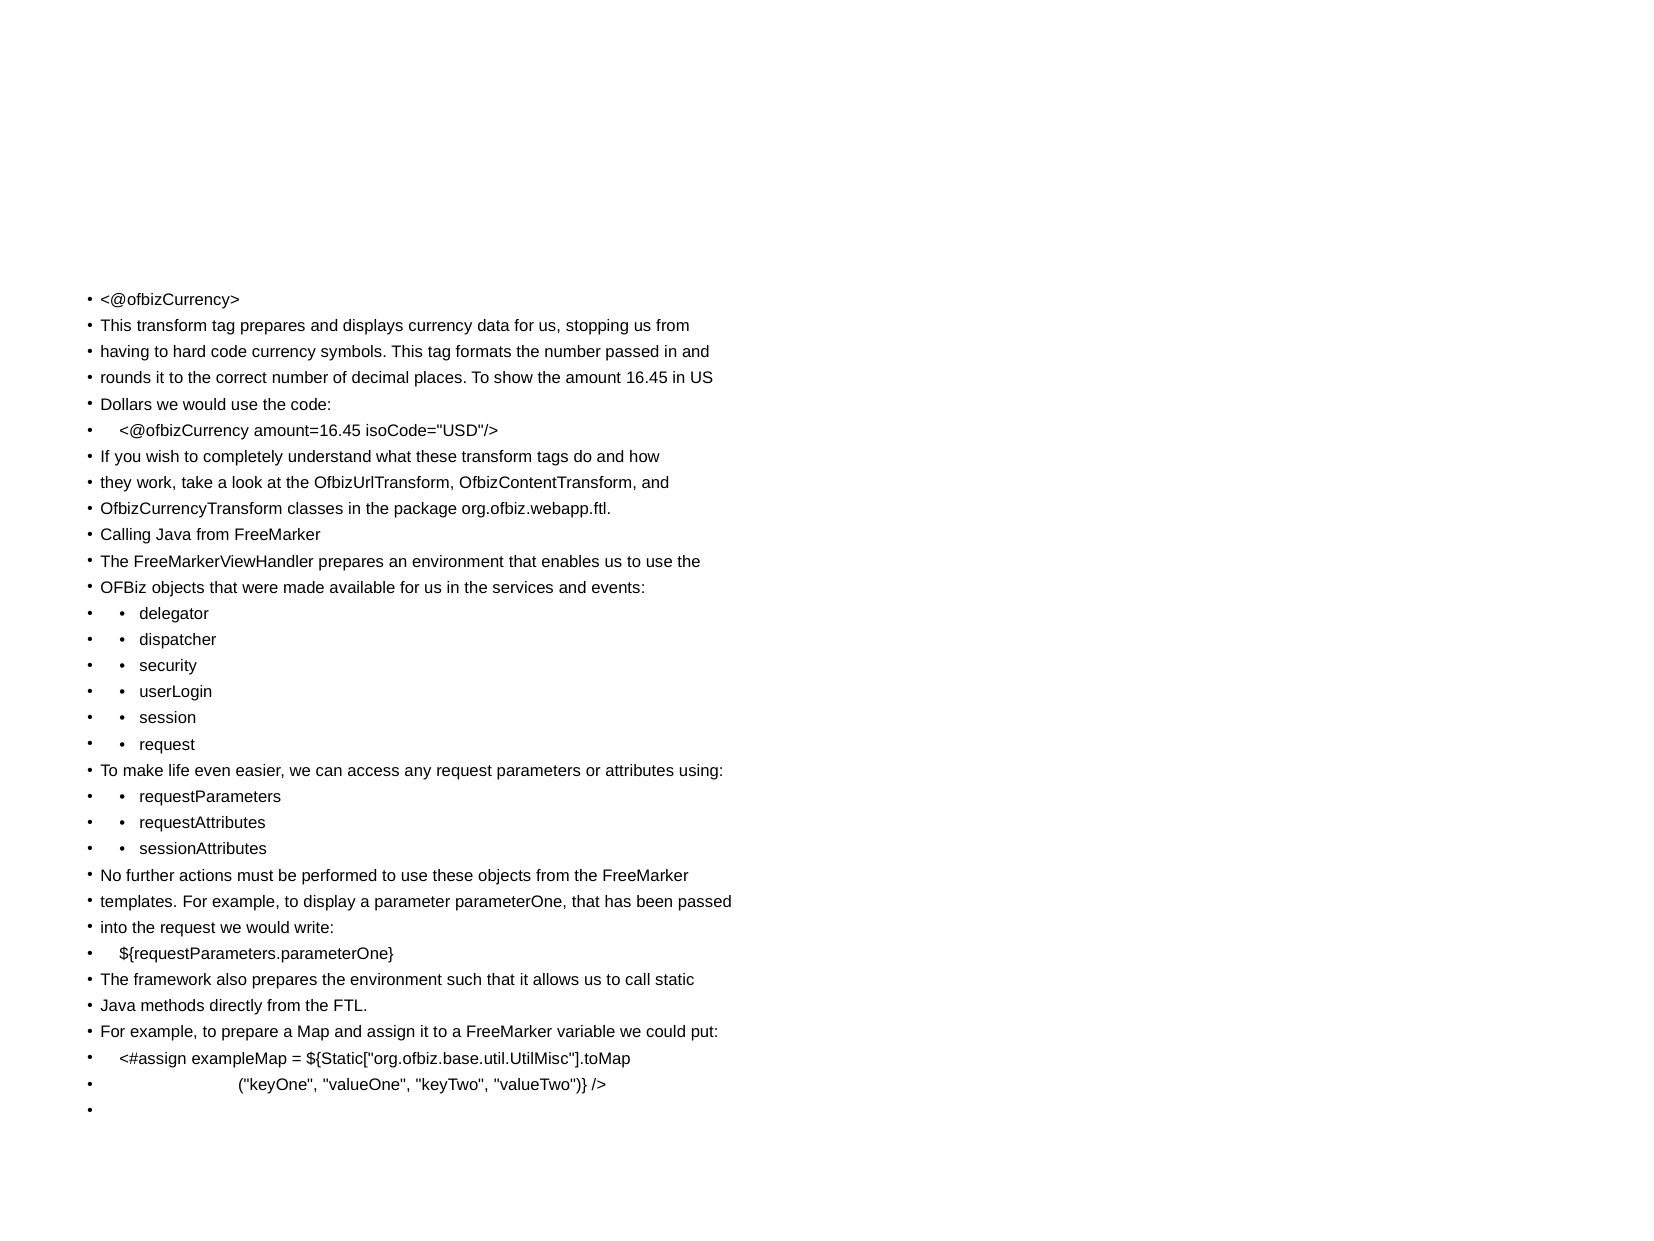

#
<@ofbizCurrency>
This transform tag prepares and displays currency data for us, stopping us from
having to hard code currency symbols. This tag formats the number passed in and
rounds it to the correct number of decimal places. To show the amount 16.45 in US
Dollars we would use the code:
 <@ofbizCurrency amount=16.45 isoCode="USD"/>
If you wish to completely understand what these transform tags do and how
they work, take a look at the OfbizUrlTransform, OfbizContentTransform, and
OfbizCurrencyTransform classes in the package org.ofbiz.webapp.ftl.
Calling Java from FreeMarker
The FreeMarkerViewHandler prepares an environment that enables us to use the
OFBiz objects that were made available for us in the services and events:
 • delegator
 • dispatcher
 • security
 • userLogin
 • session
 • request
To make life even easier, we can access any request parameters or attributes using:
 • requestParameters
 • requestAttributes
 • sessionAttributes
No further actions must be performed to use these objects from the FreeMarker
templates. For example, to display a parameter parameterOne, that has been passed
into the request we would write:
 ${requestParameters.parameterOne}
The framework also prepares the environment such that it allows us to call static
Java methods directly from the FTL.
For example, to prepare a Map and assign it to a FreeMarker variable we could put:
 <#assign exampleMap = ${Static["org.ofbiz.base.util.UtilMisc"].toMap
 ("keyOne", "valueOne", "keyTwo", "valueTwo")} />